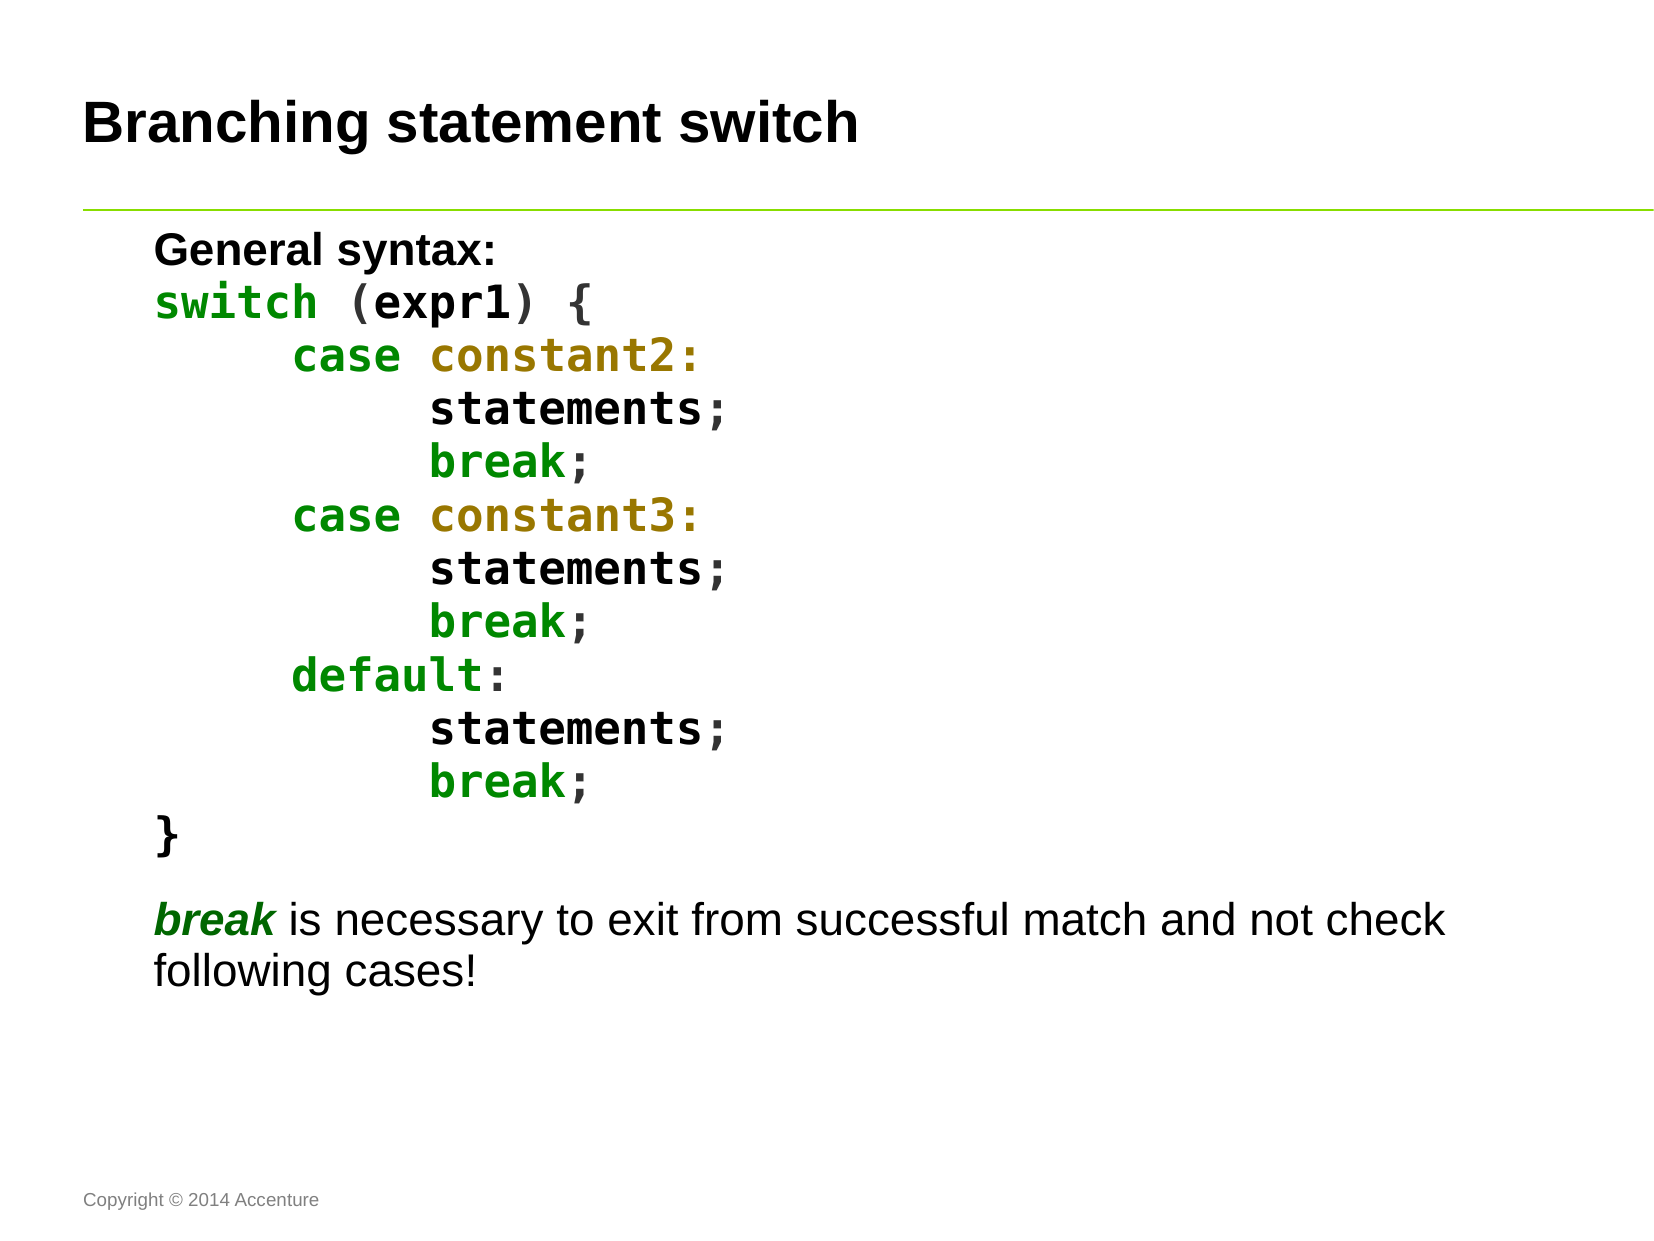

# Branching statement switch
General syntax:
switch (expr1) {
 case constant2:
 statements;
 break;
 case constant3:
 statements;
 break;
 default:
 statements;
 break;
}
break is necessary to exit from successful match and not check following cases!